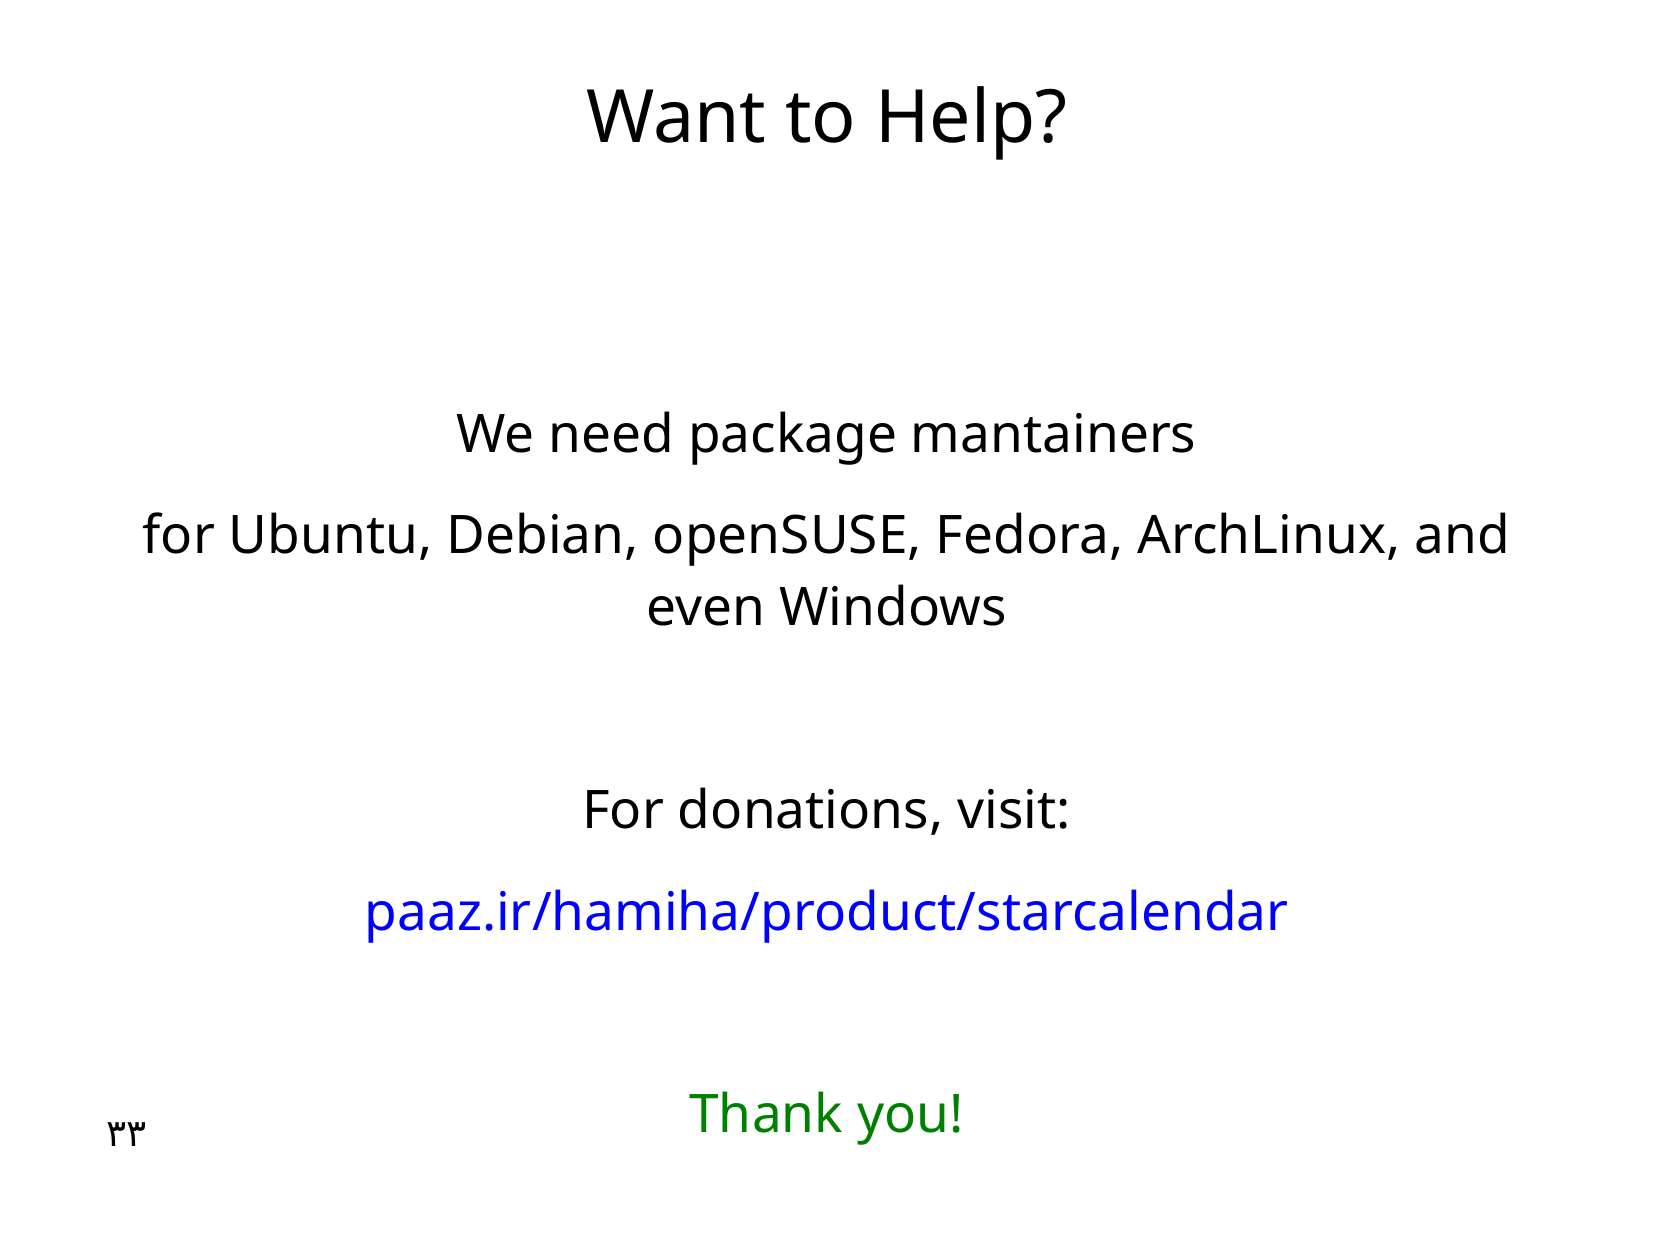

# Want to Help?
We need package mantainers
for Ubuntu, Debian, openSUSE, Fedora, ArchLinux, and even Windows
For donations, visit:
paaz.ir/hamiha/product/starcalendar
Thank you!
۳۳